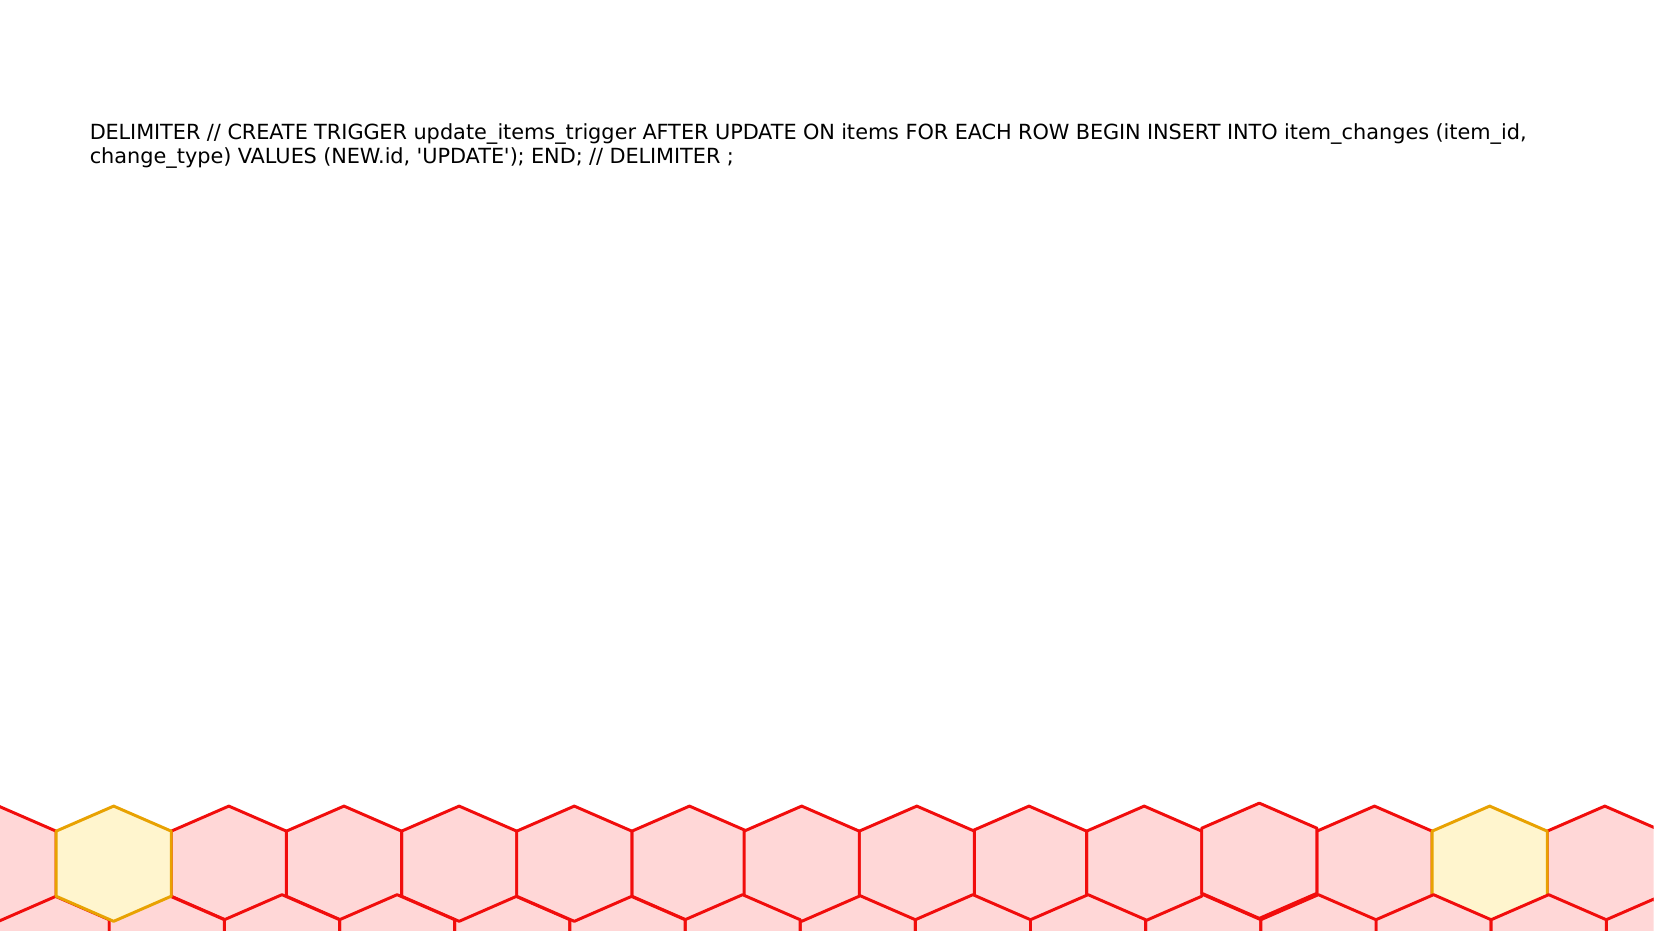

DELIMITER // CREATE TRIGGER update_items_trigger AFTER UPDATE ON items FOR EACH ROW BEGIN INSERT INTO item_changes (item_id, change_type) VALUES (NEW.id, 'UPDATE'); END; // DELIMITER ;